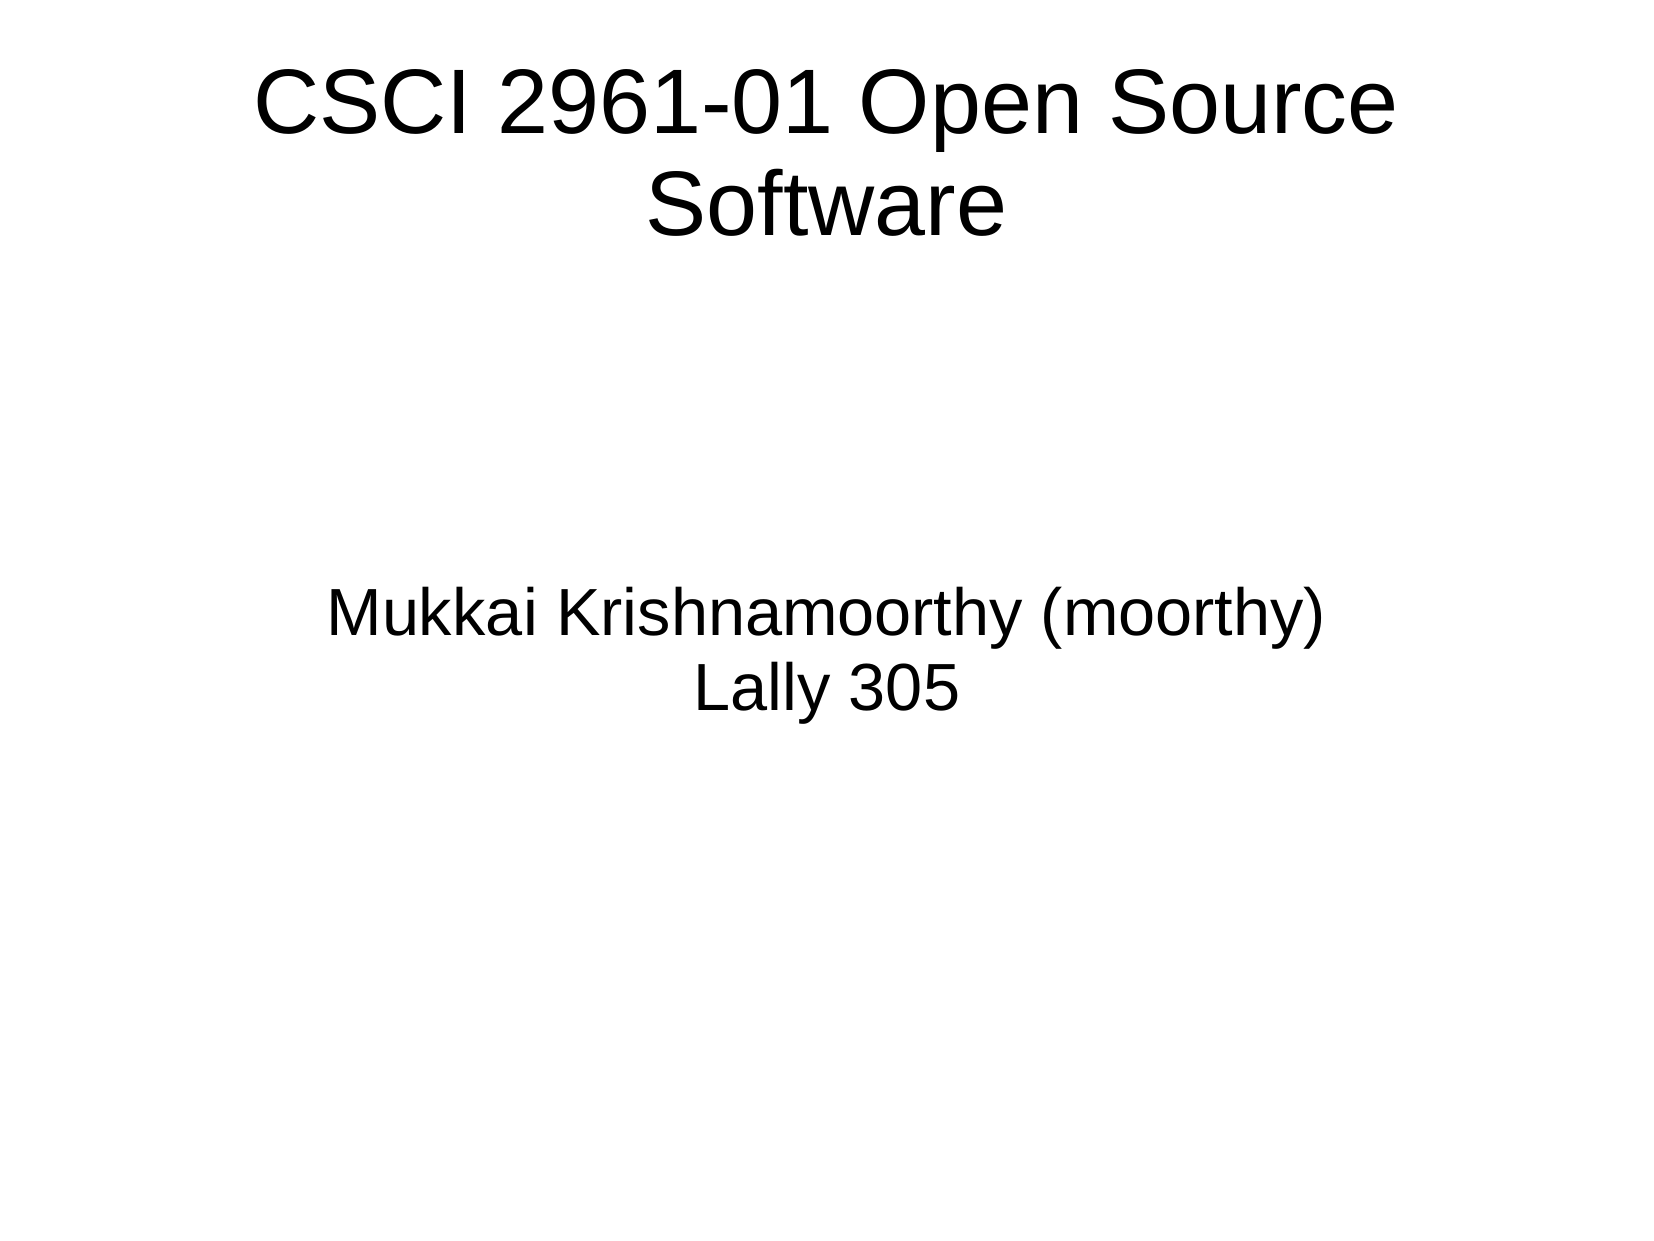

# CSCI 2961-01 Open Source Software
Mukkai Krishnamoorthy (moorthy)
Lally 305